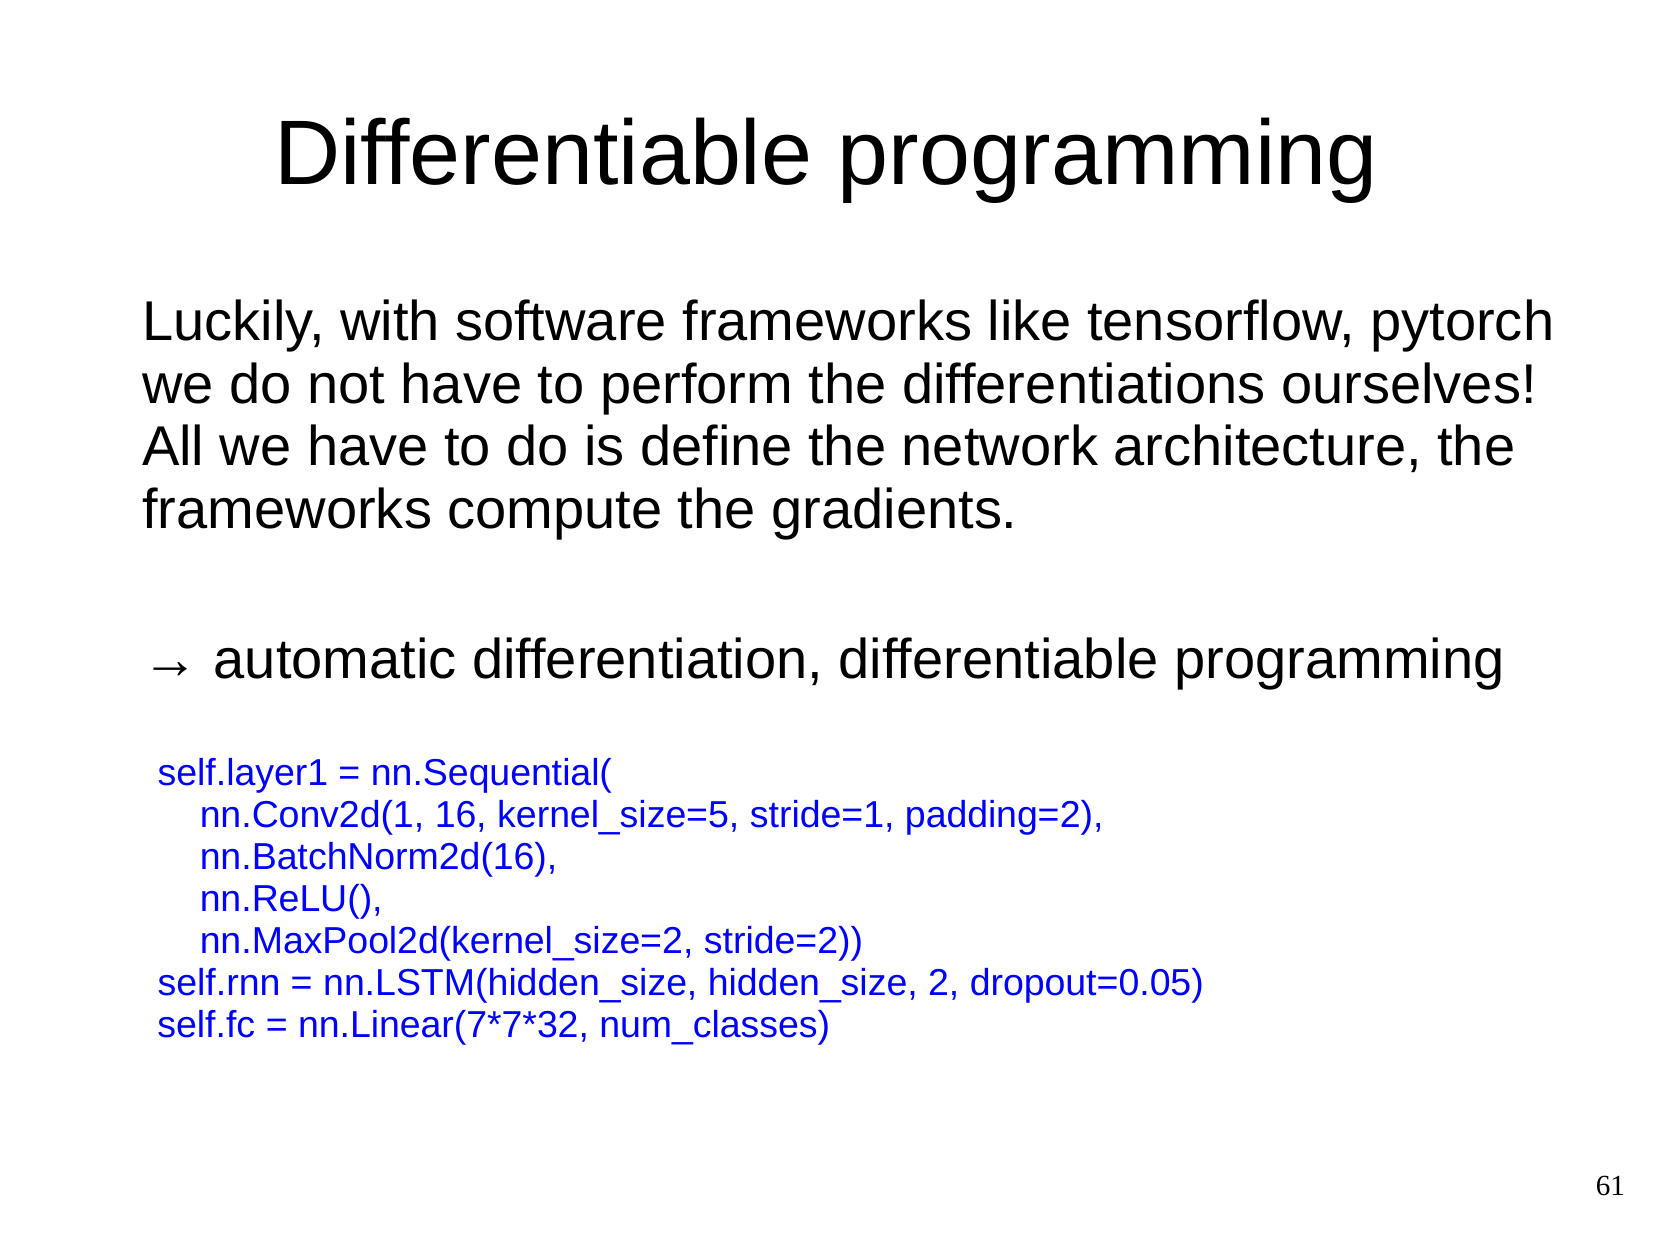

# Differentiable programming
Luckily, with software frameworks like tensorflow, pytorch we do not have to perform the differentiations ourselves! All we have to do is define the network architecture, the frameworks compute the gradients.
→ automatic differentiation, differentiable programming
 self.layer1 = nn.Sequential(
 nn.Conv2d(1, 16, kernel_size=5, stride=1, padding=2),
 nn.BatchNorm2d(16),
 nn.ReLU(),
 nn.MaxPool2d(kernel_size=2, stride=2))
 self.rnn = nn.LSTM(hidden_size, hidden_size, 2, dropout=0.05) self.fc = nn.Linear(7*7*32, num_classes)
61